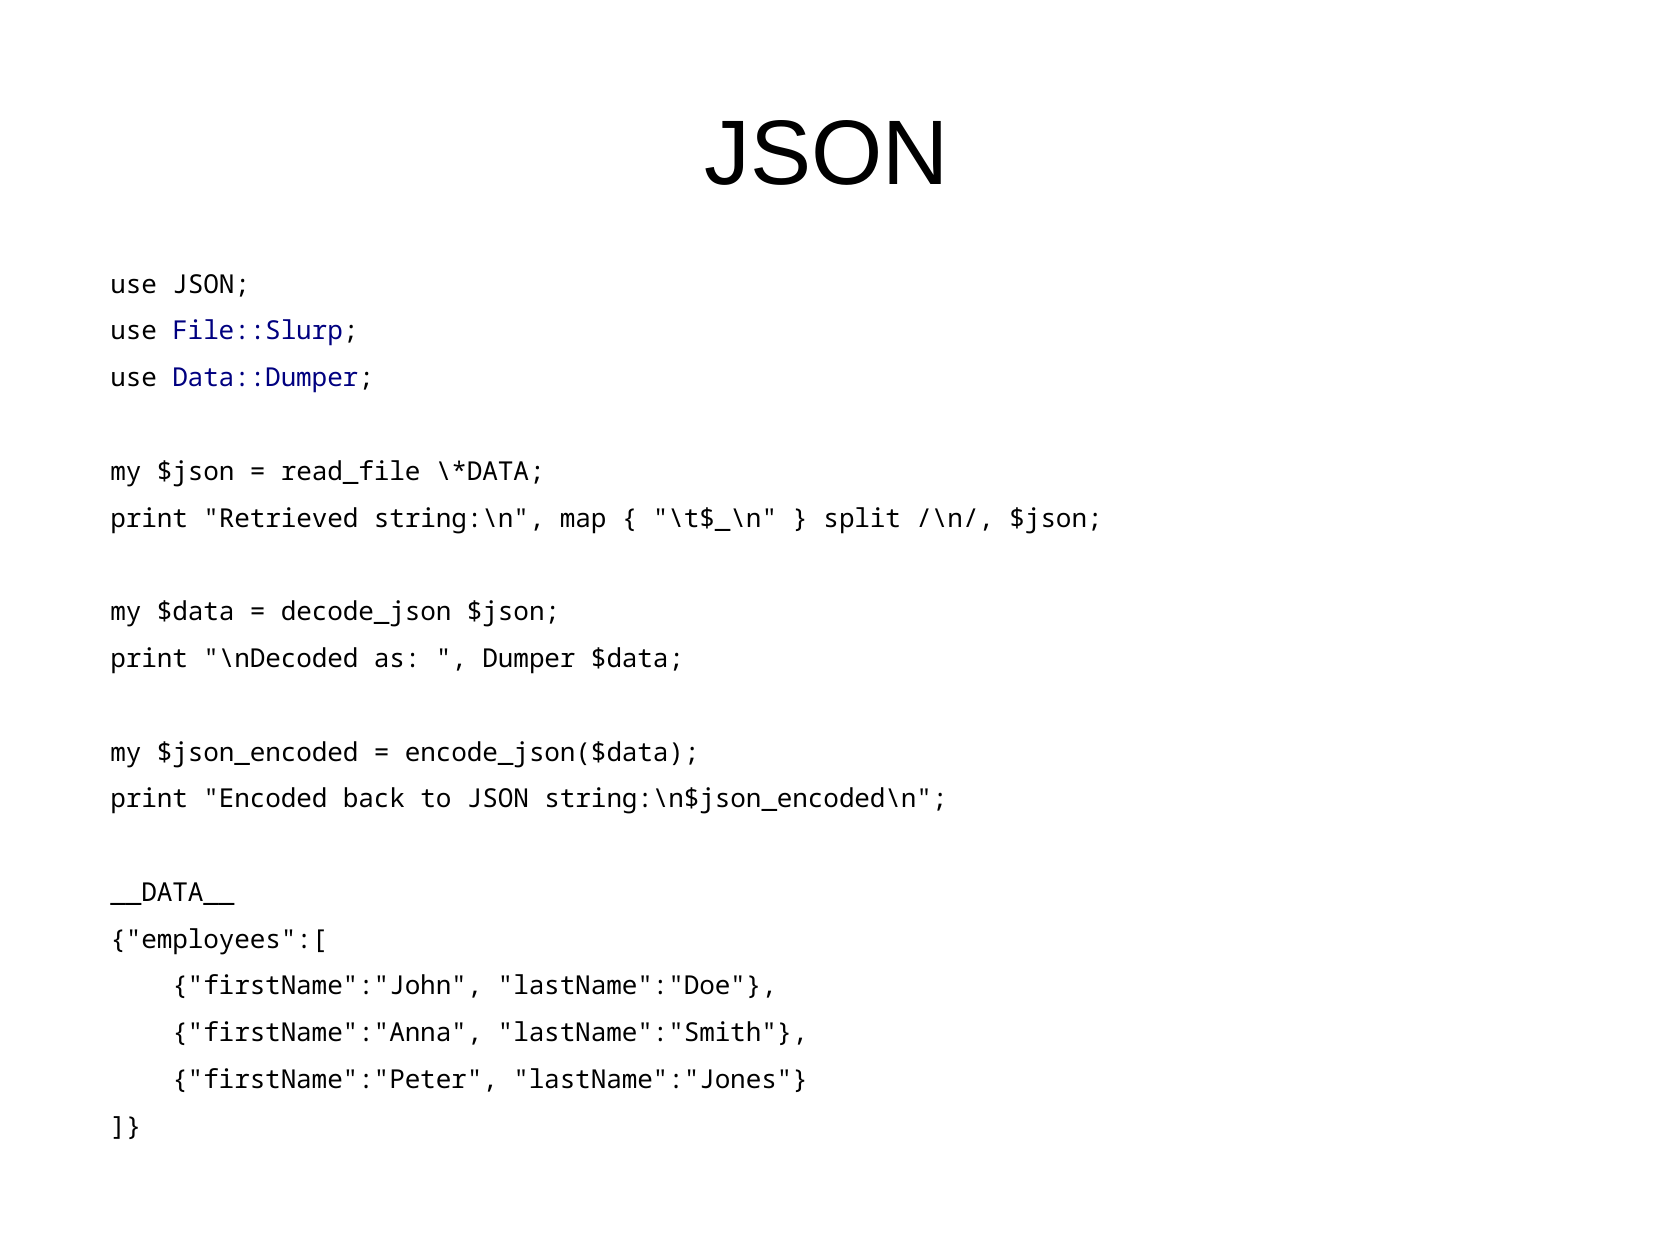

# JSON
use JSON;
use File::Slurp;
use Data::Dumper;
my $json = read_file \*DATA;
print "Retrieved string:\n", map { "\t$_\n" } split /\n/, $json;
my $data = decode_json $json;
print "\nDecoded as: ", Dumper $data;
my $json_encoded = encode_json($data);
print "Encoded back to JSON string:\n$json_encoded\n";
__DATA__
{"employees":[
 {"firstName":"John", "lastName":"Doe"},
 {"firstName":"Anna", "lastName":"Smith"},
 {"firstName":"Peter", "lastName":"Jones"}
]}